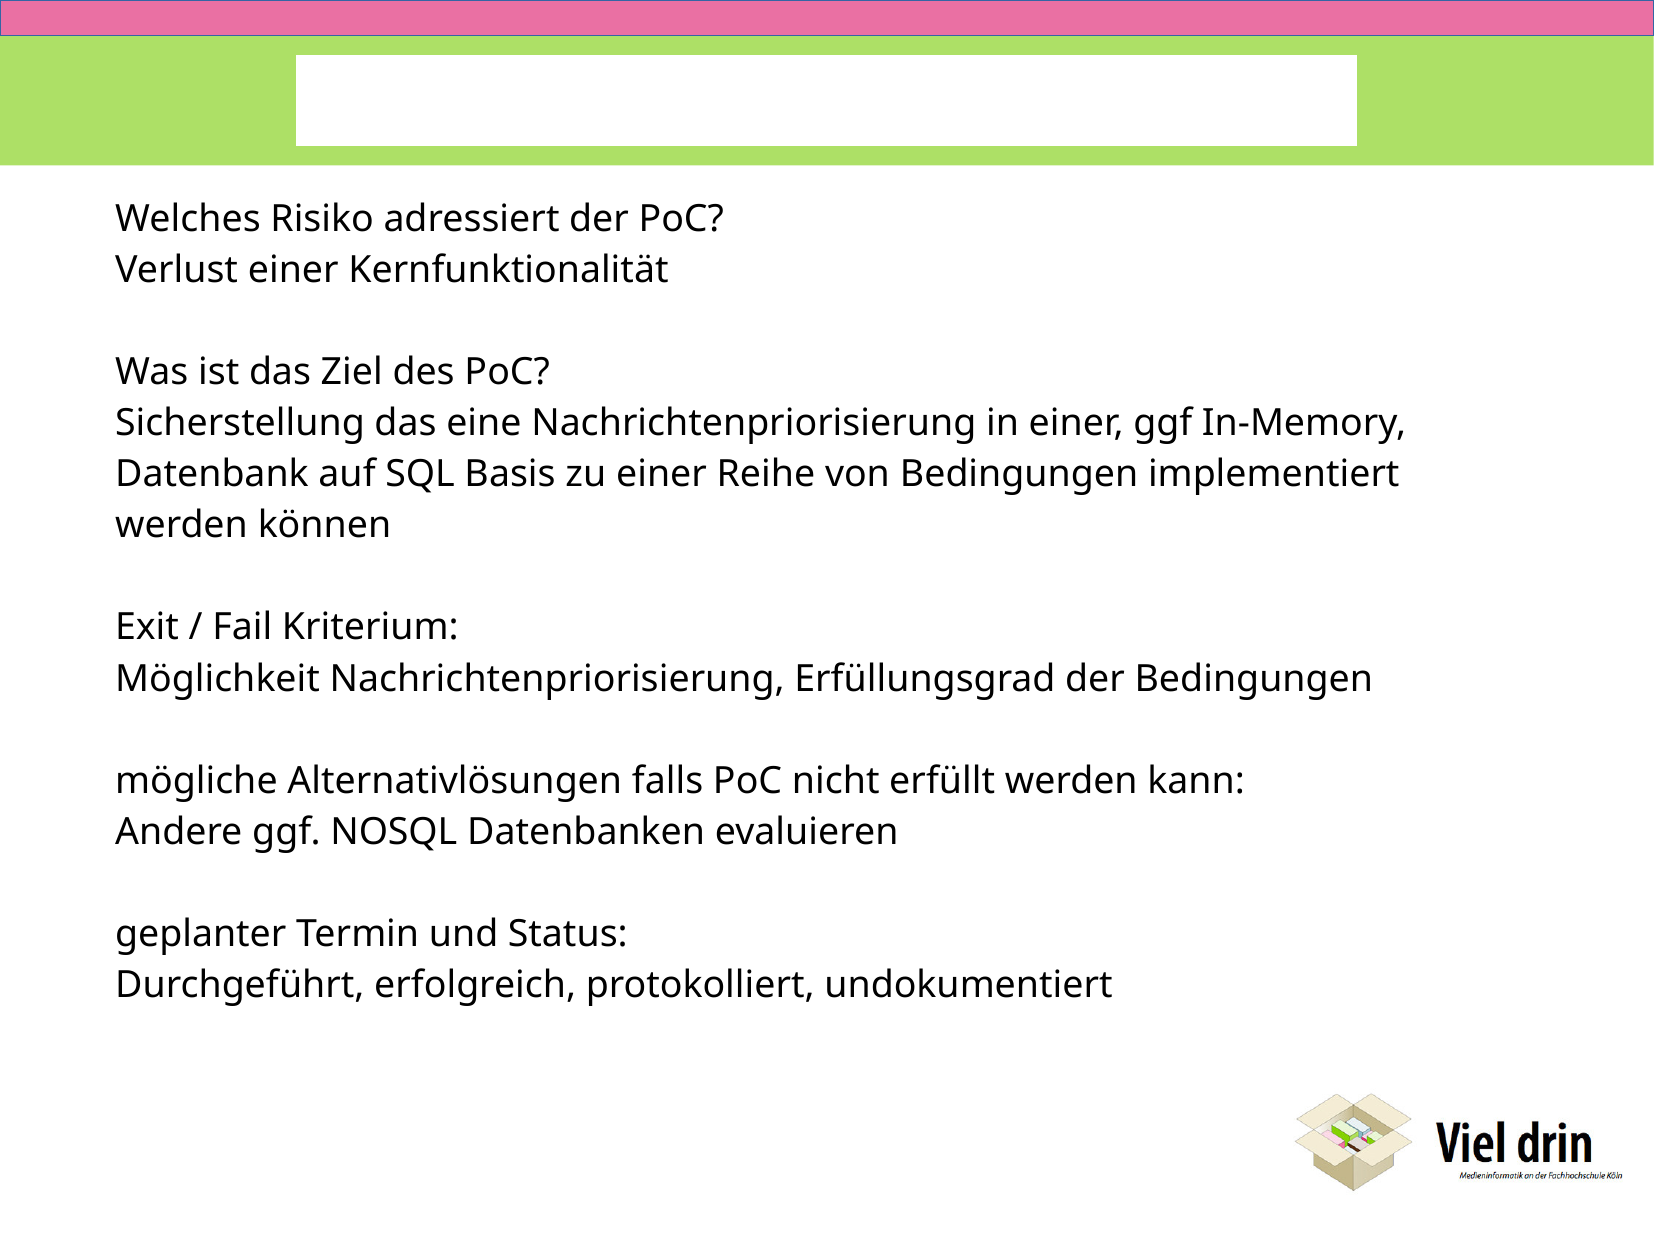

# PoC 4: Nachrichtenpriorisierung 2
Welches Risiko adressiert der PoC?
Verlust einer Kernfunktionalität
Was ist das Ziel des PoC?
Sicherstellung das eine Nachrichtenpriorisierung in einer, ggf In-Memory, Datenbank auf SQL Basis zu einer Reihe von Bedingungen implementiert werden können
Exit / Fail Kriterium:
Möglichkeit Nachrichtenpriorisierung, Erfüllungsgrad der Bedingungen
mögliche Alternativlösungen falls PoC nicht erfüllt werden kann:
Andere ggf. NOSQL Datenbanken evaluieren
geplanter Termin und Status:
Durchgeführt, erfolgreich, protokolliert, undokumentiert